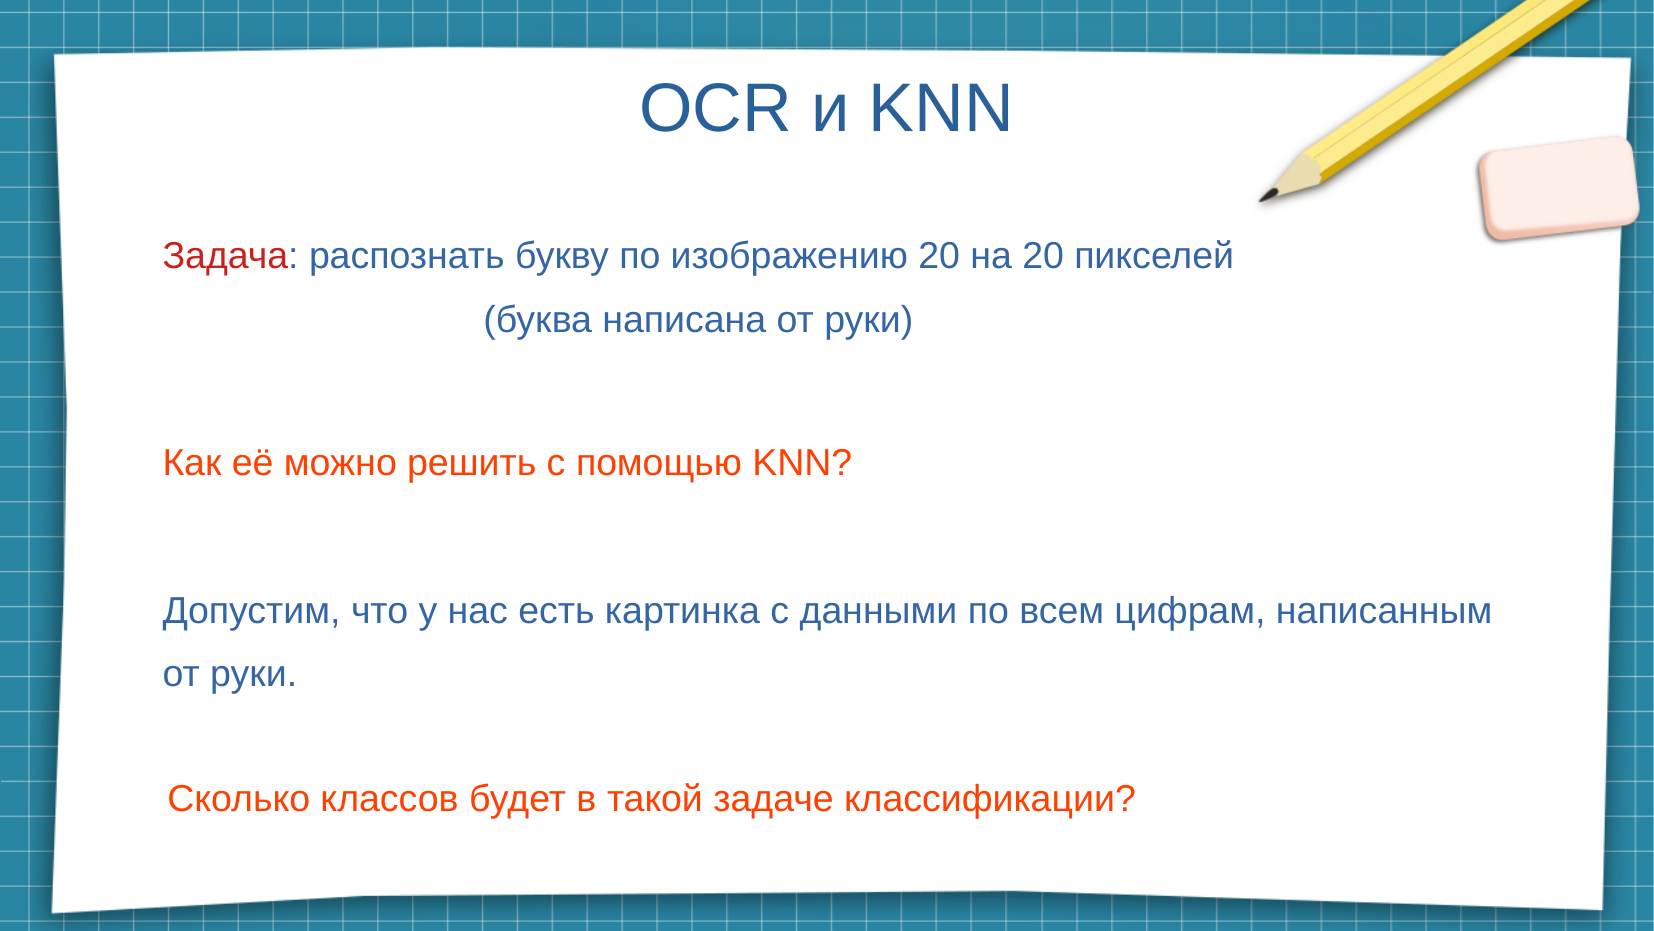

# OCR и KNN
Задача: распознать букву по изображению 20 на 20 пикселей (буква написана от руки)
Как её можно решить с помощью KNN?
Допустим, что у нас есть картинка с данными по всем цифрам, написанным
от руки.
Сколько классов будет в такой задаче классификации?